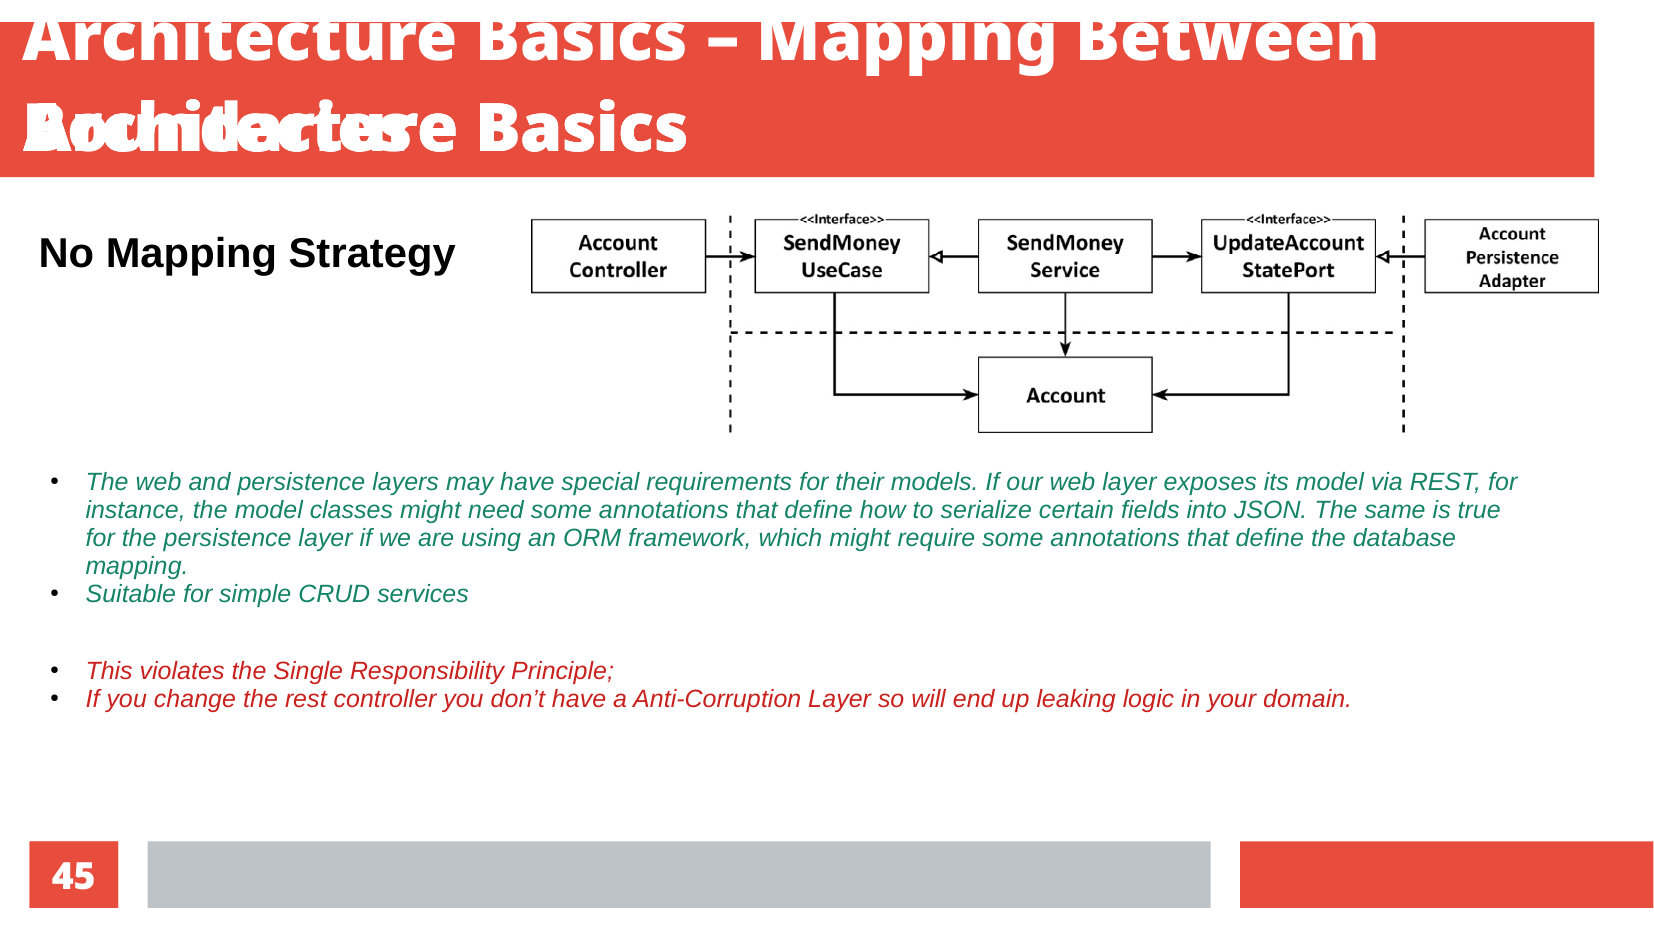

Architecture Basics – Mapping Between Boundaries
Architecture Basics
Architecture Basics
# Architecture Basics
No Mapping Strategy
The web and persistence layers may have special requirements for their models. If our web layer exposes its model via REST, for instance, the model classes might need some annotations that define how to serialize certain fields into JSON. The same is true for the persistence layer if we are using an ORM framework, which might require some annotations that define the database mapping.
Suitable for simple CRUD services
This violates the Single Responsibility Principle;
If you change the rest controller you don’t have a Anti-Corruption Layer so will end up leaking logic in your domain.
45